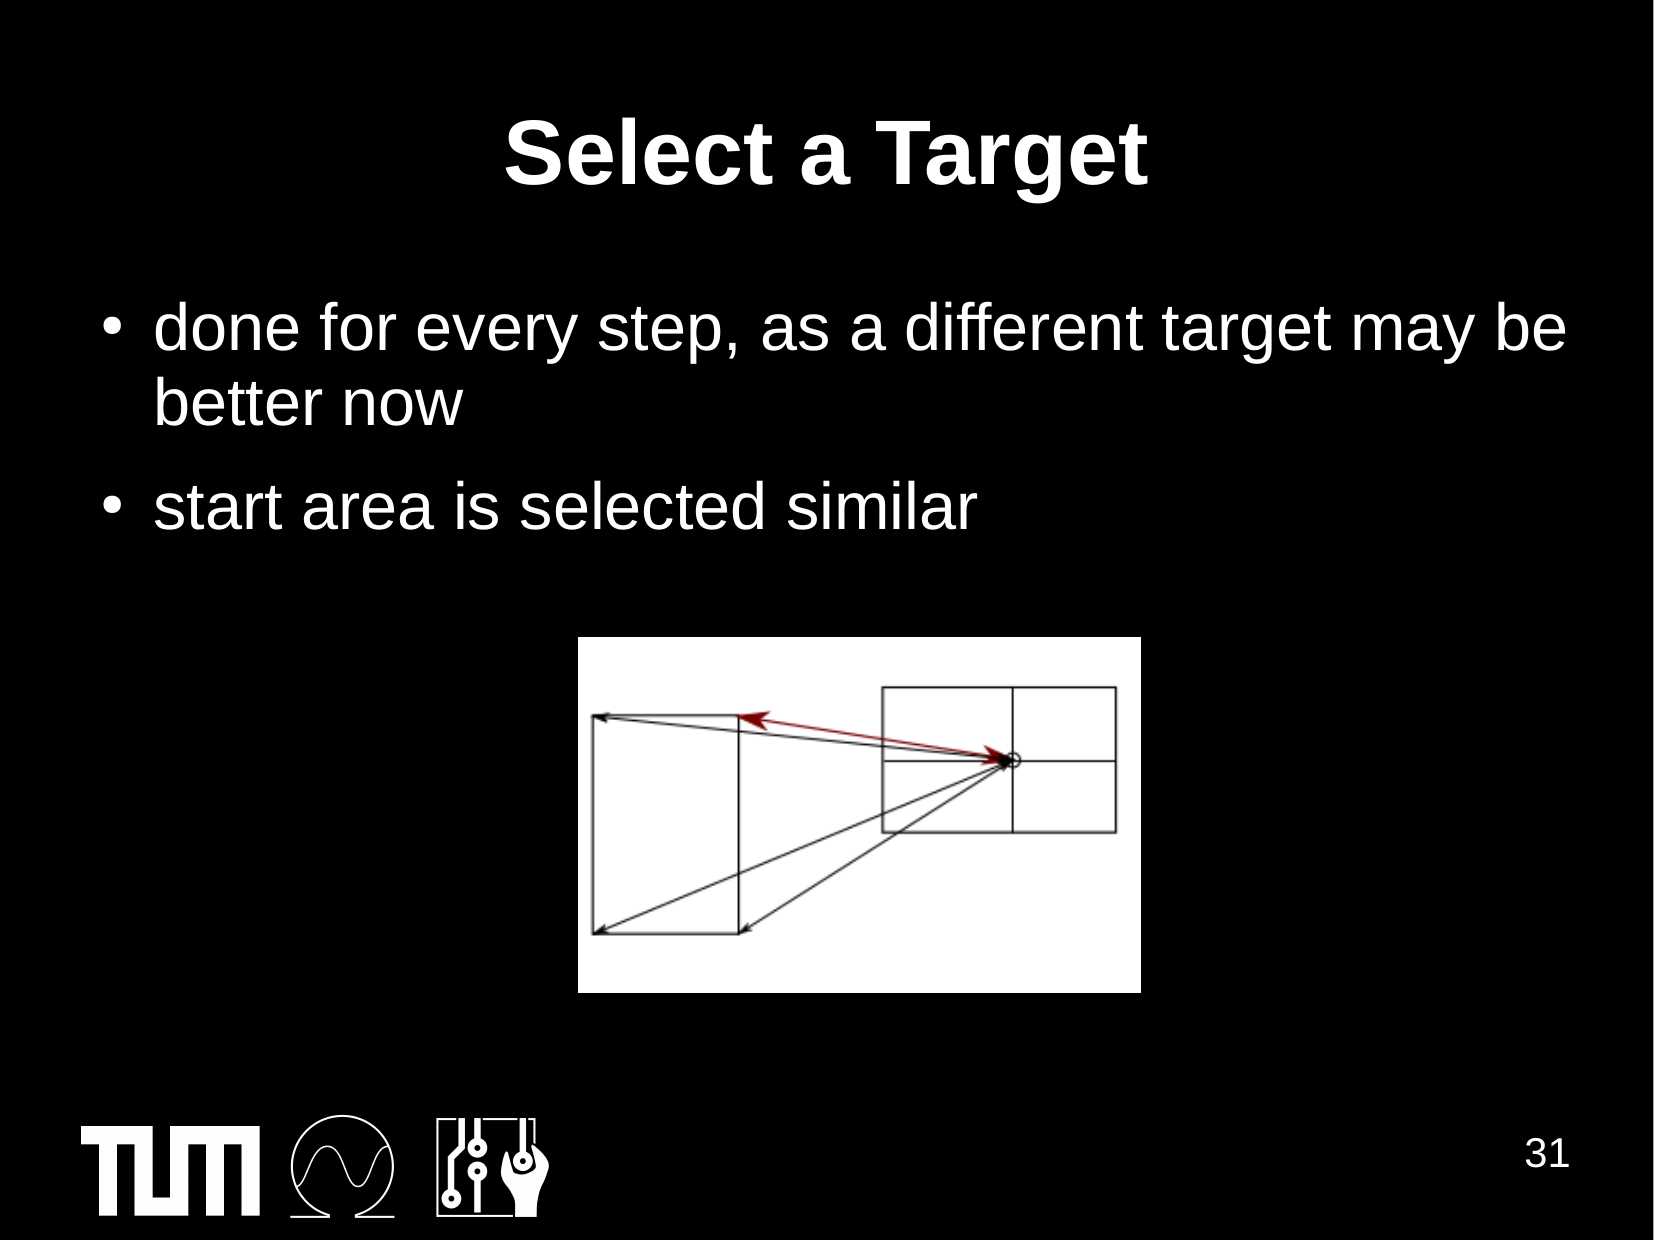

# Select a Target
done for every step, as a different target may be better now
start area is selected similar
31